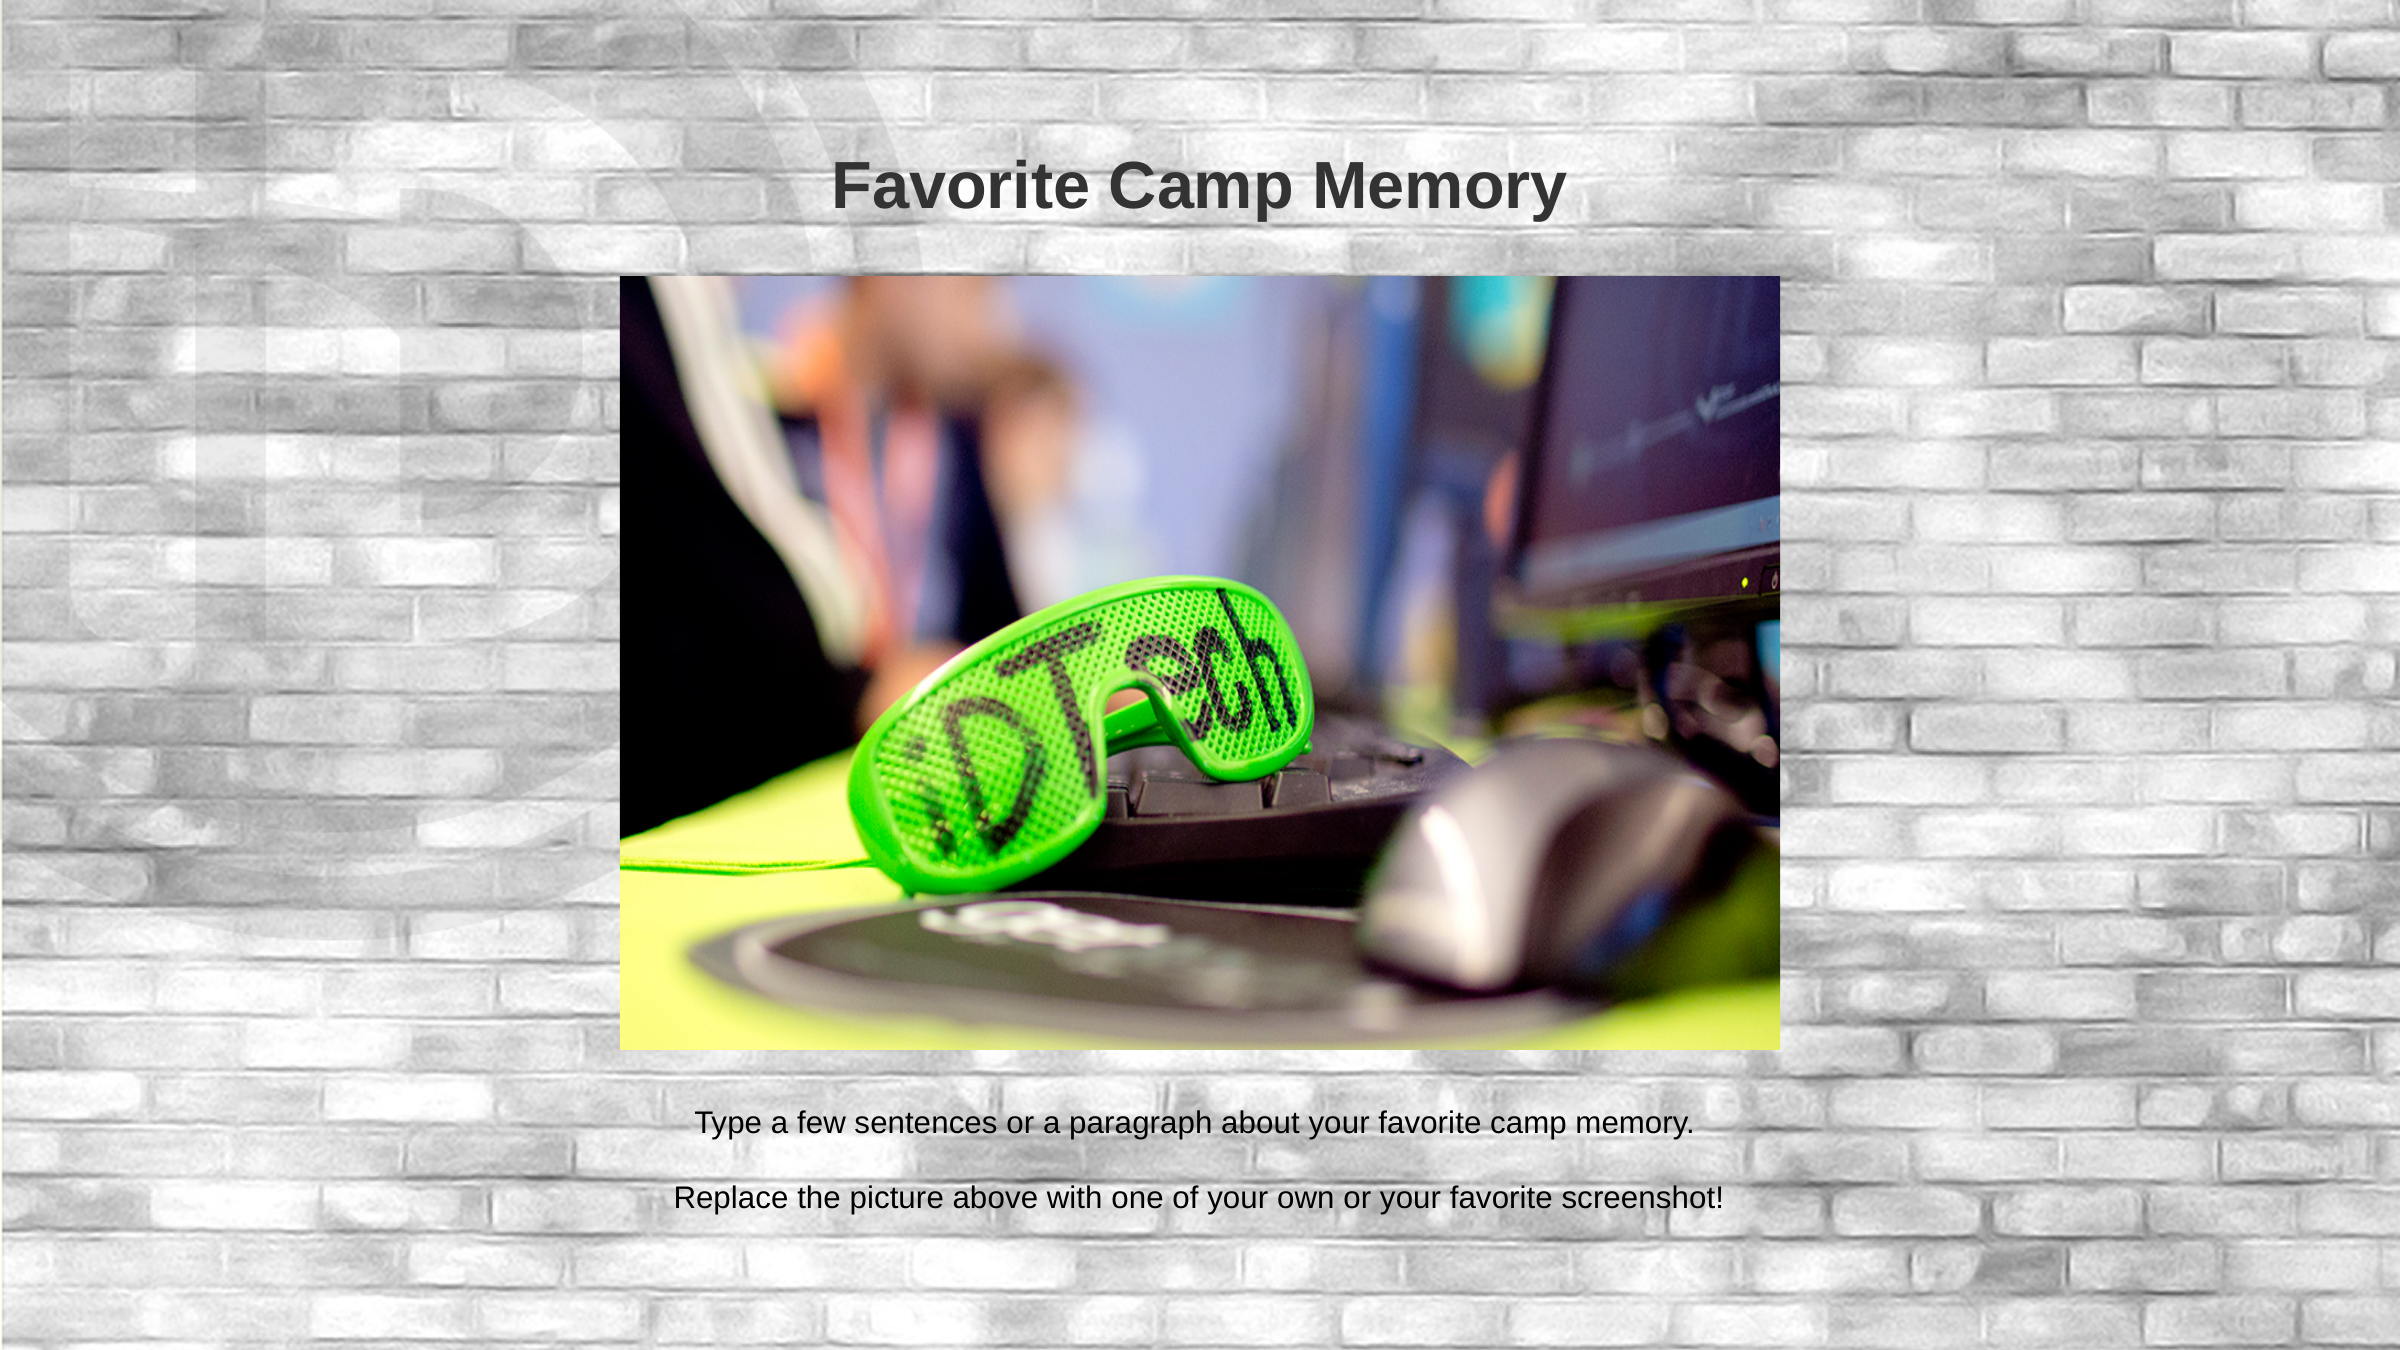

# Favorite Camp Memory
Type a few sentences or a paragraph about your favorite camp memory.
Replace the picture above with one of your own or your favorite screenshot!